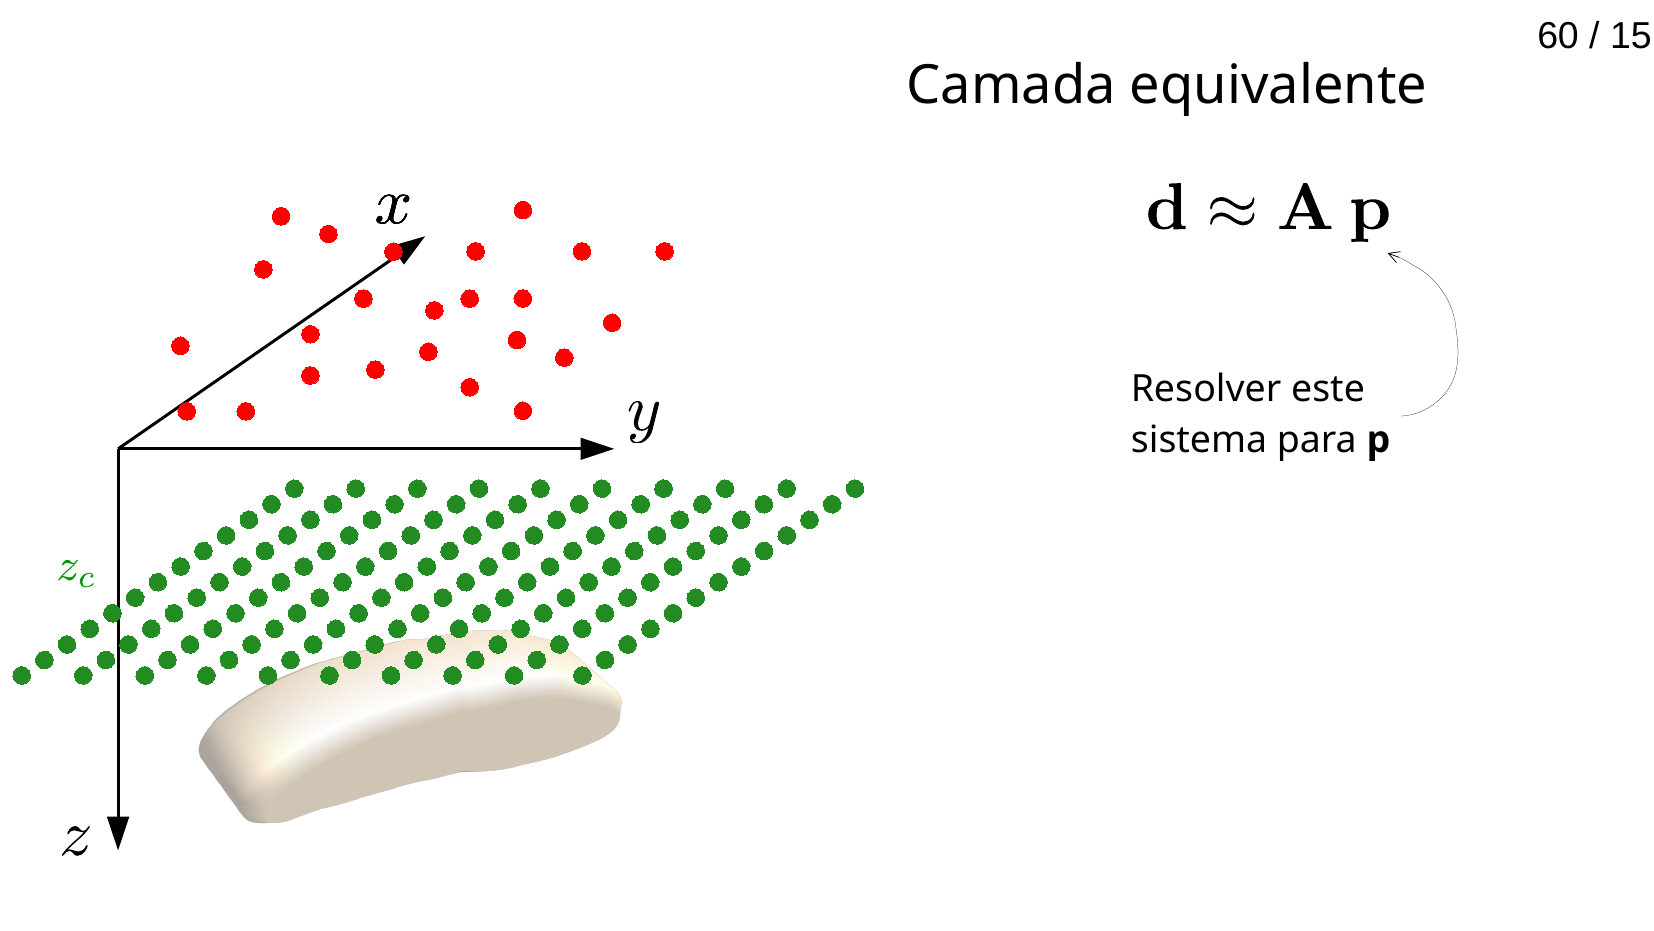

Camada equivalente
Resolver este sistema para p